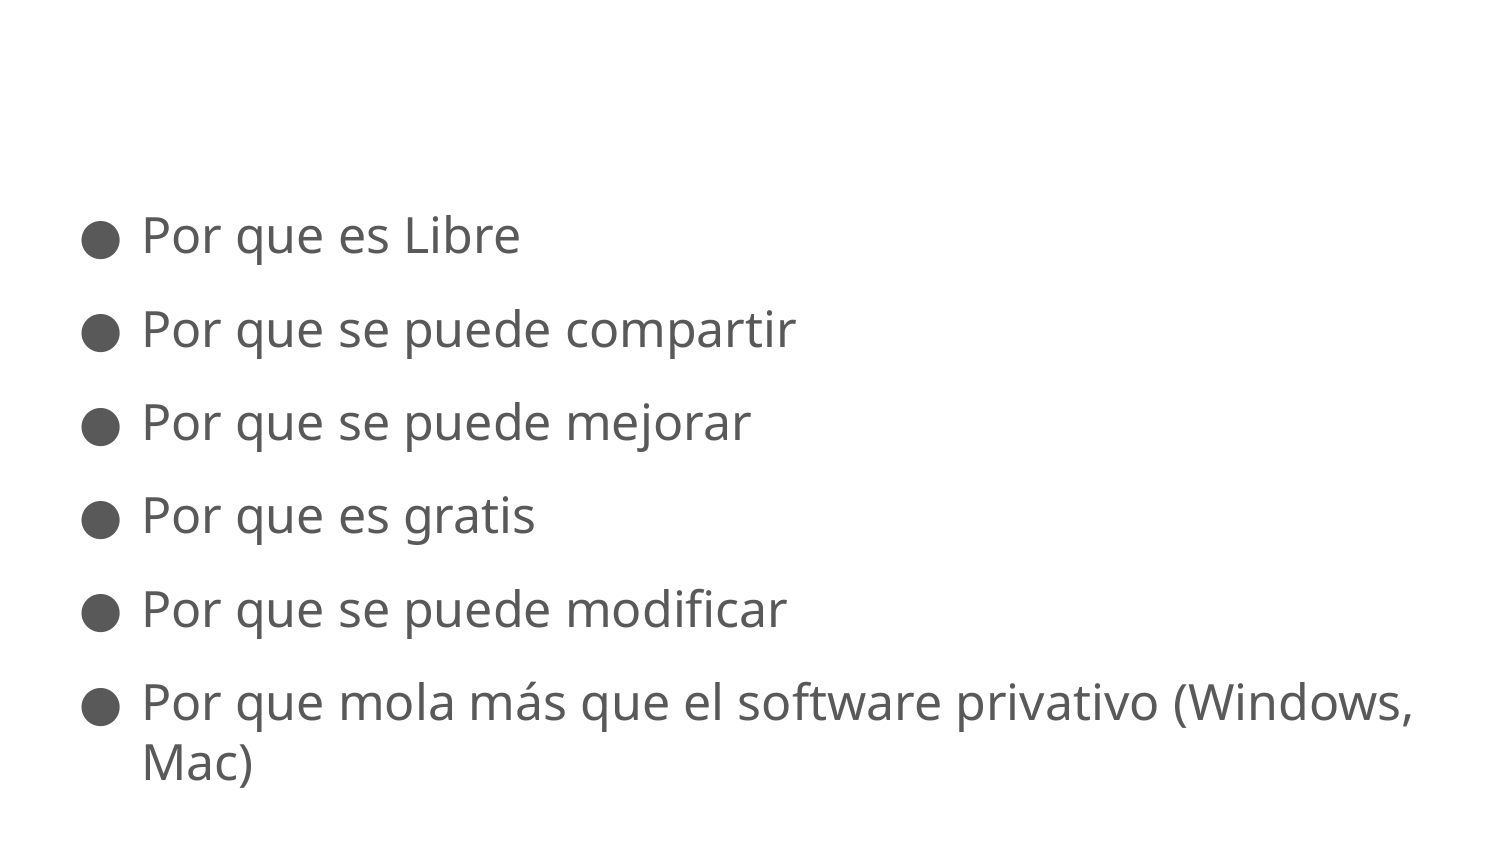

#
Por que es Libre
Por que se puede compartir
Por que se puede mejorar
Por que es gratis
Por que se puede modificar
Por que mola más que el software privativo (Windows, Mac)